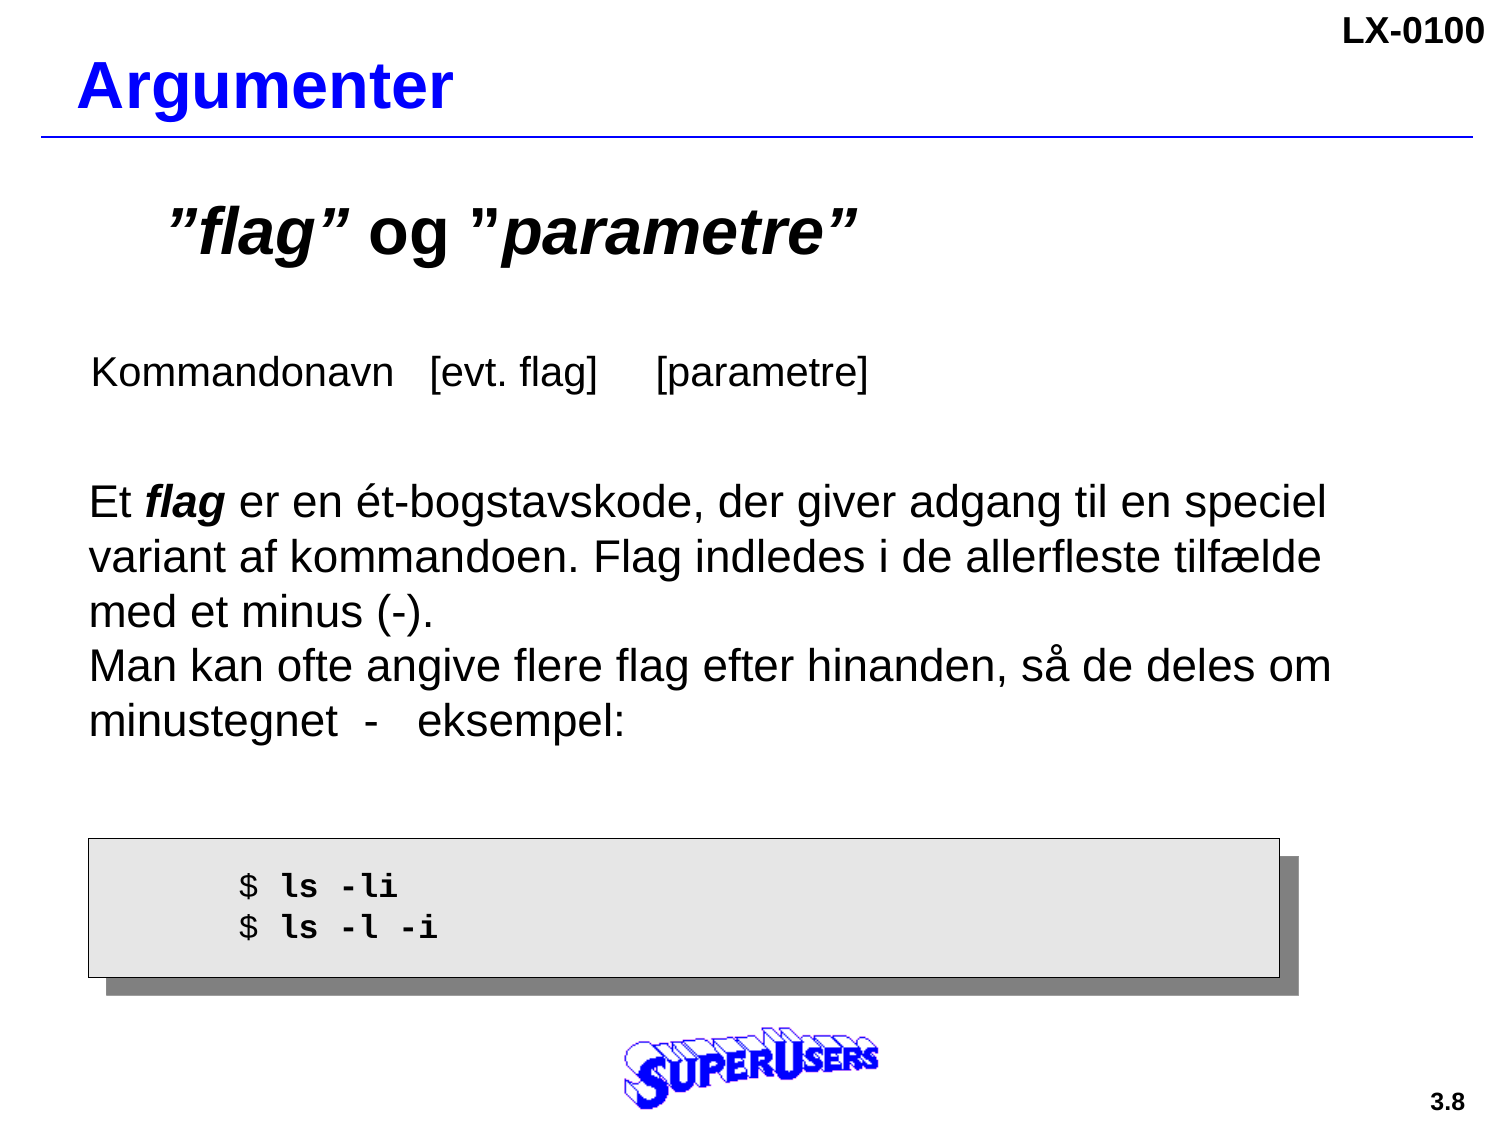

# Argumenter
 ”flag” og ”parametre”
Kommandonavn [evt. flag] [parametre]
Et flag er en ét-bogstavskode, der giver adgang til en speciel variant af kommandoen. Flag indledes i de allerfleste tilfælde med et minus (-).
Man kan ofte angive flere flag efter hinanden, så de deles om minustegnet - eksempel:
	$ ls -li
	$ ls -l -i